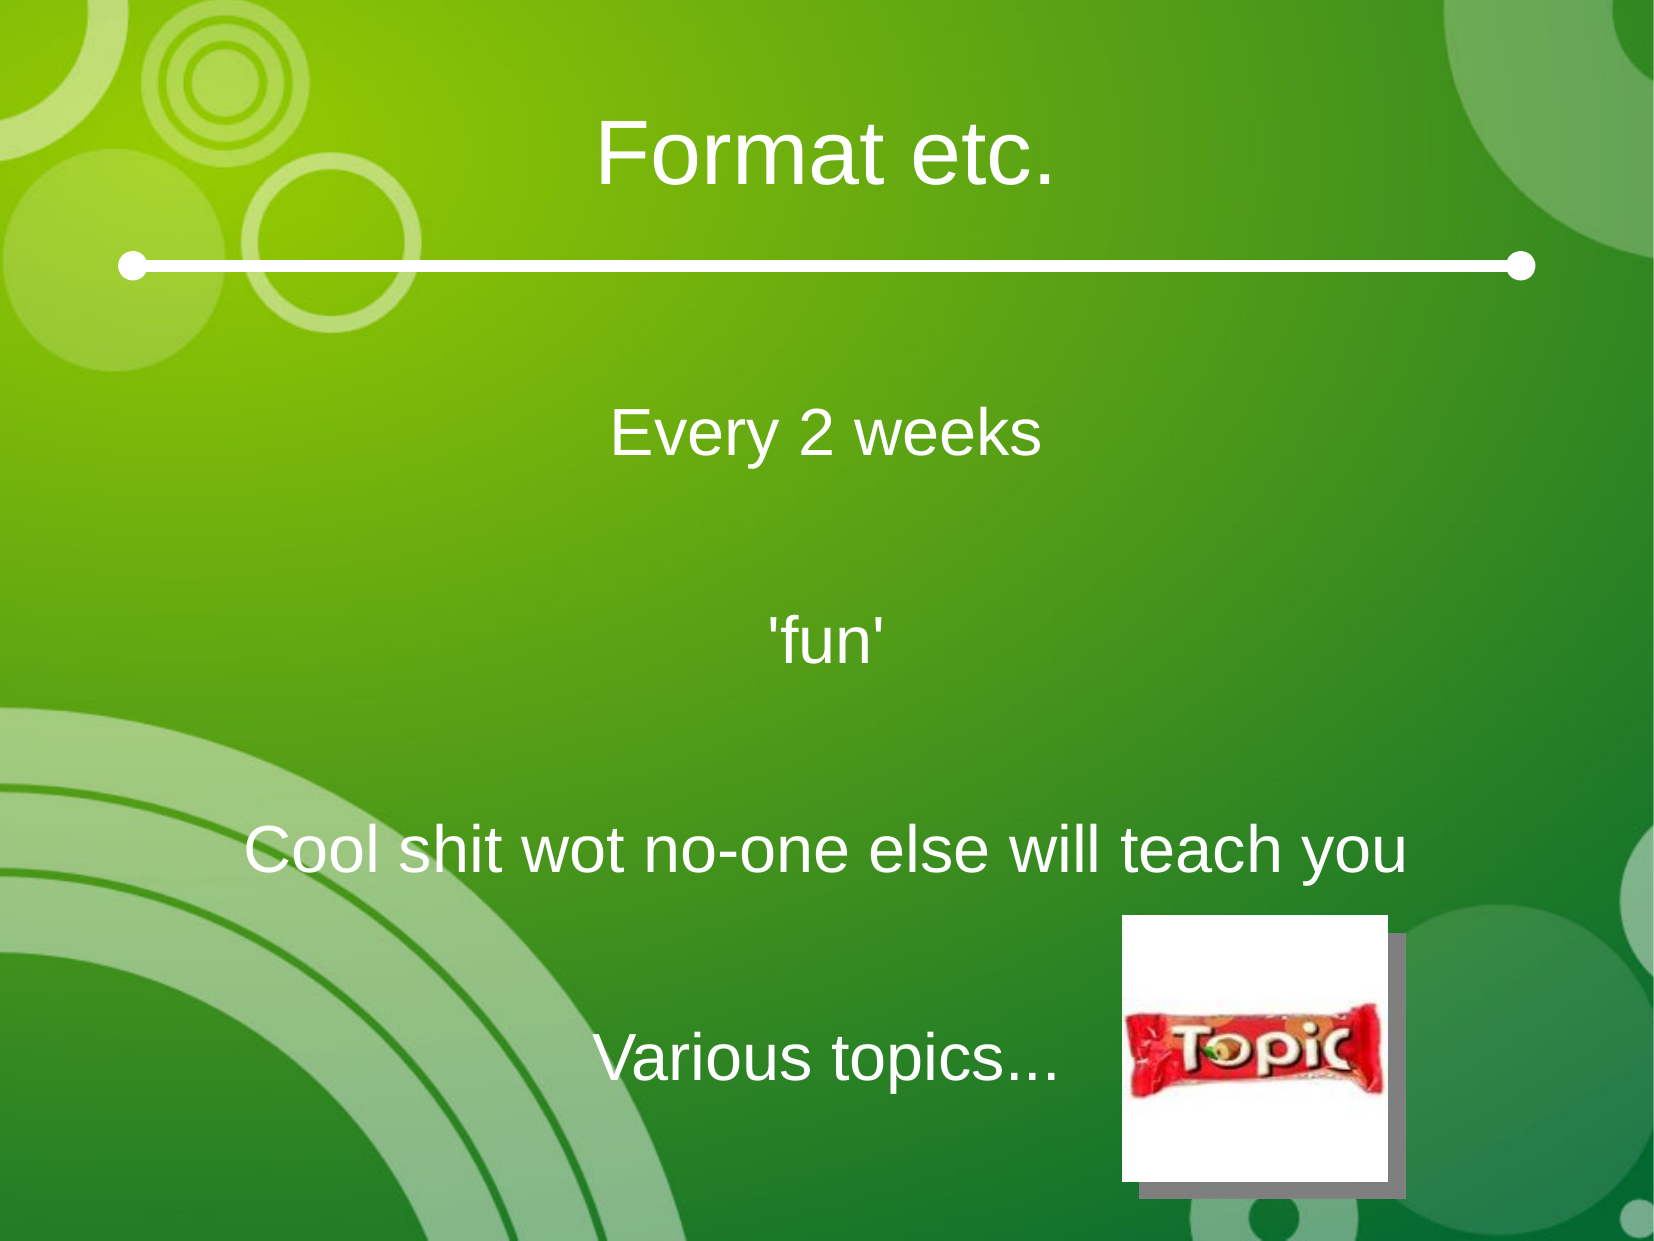

# Format etc.
Every 2 weeks
'fun'
Cool shit wot no-one else will teach you
Various topics...